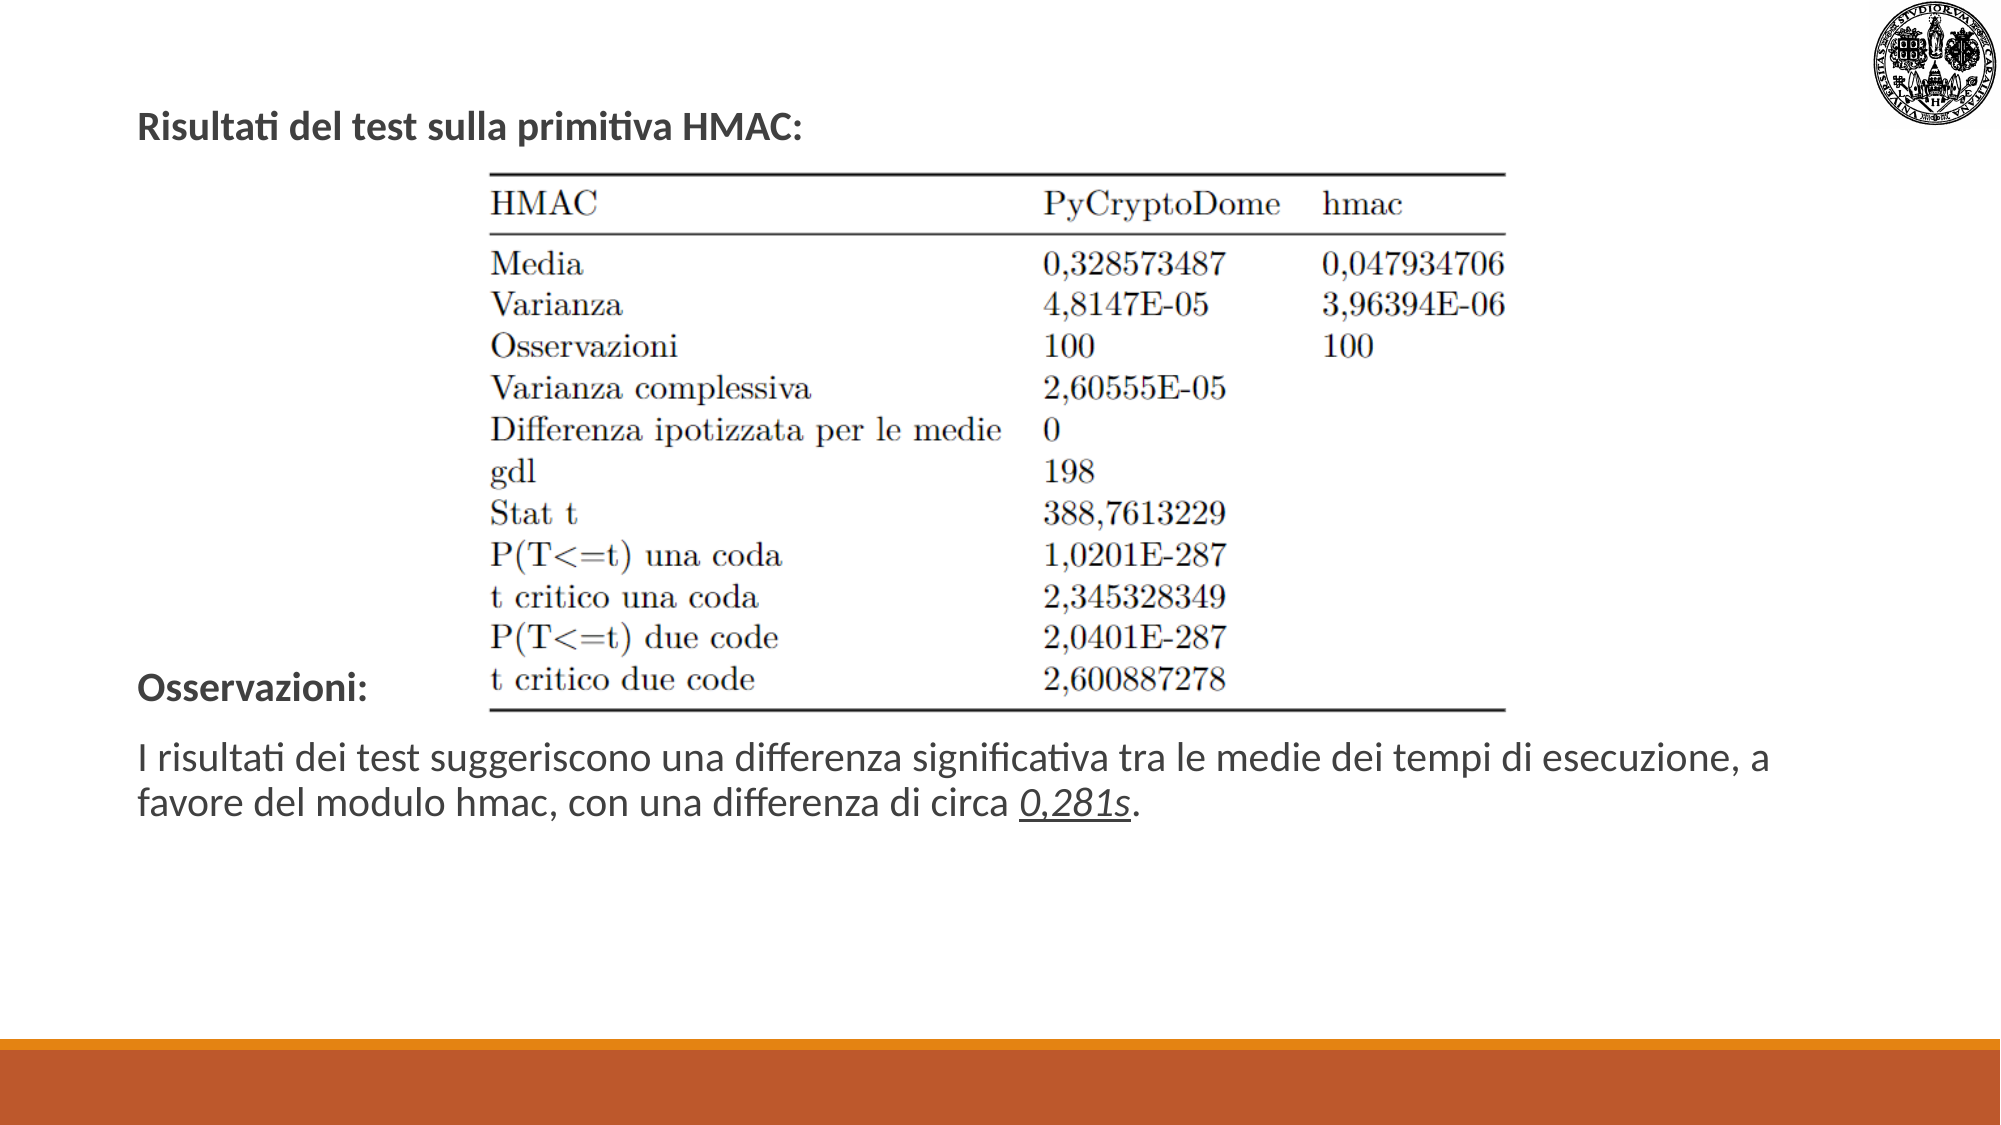

# Risultati del test sulla primitiva HMAC:
Osservazioni:
I risultati dei test suggeriscono una differenza significativa tra le medie dei tempi di esecuzione, a favore del modulo hmac, con una differenza di circa 0,281s.